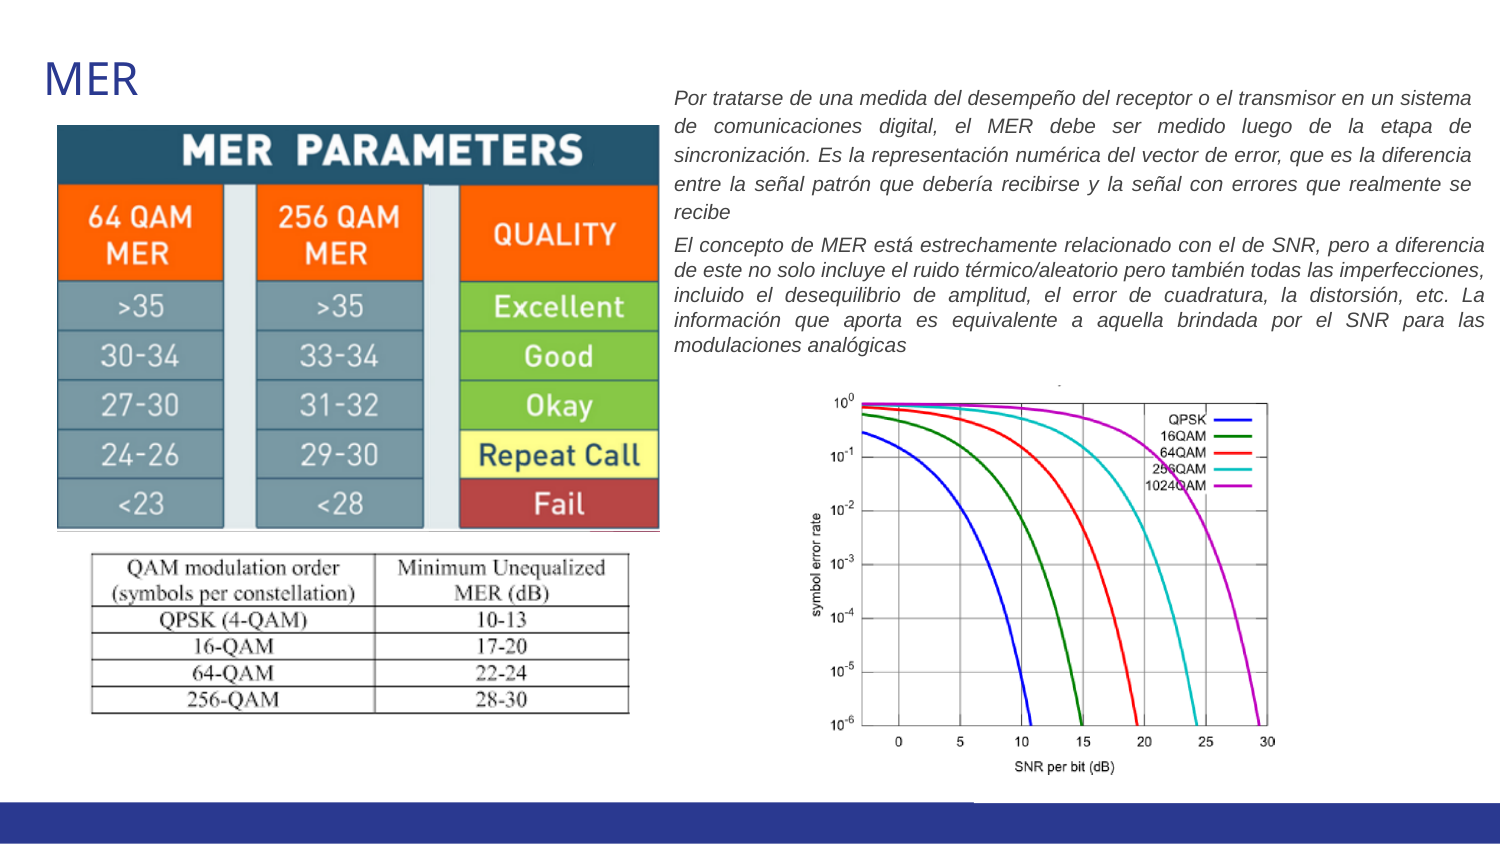

# MER
Por tratarse de una medida del desempeño del receptor o el transmisor en un sistema de comunicaciones digital, el MER debe ser medido luego de la etapa de sincronización. Es la representación numérica del vector de error, que es la diferencia entre la señal patrón que debería recibirse y la señal con errores que realmente se recibe
El concepto de MER está estrechamente relacionado con el de SNR, pero a diferencia de este no solo incluye el ruido térmico/aleatorio pero también todas las imperfecciones, incluido el desequilibrio de amplitud, el error de cuadratura, la distorsión, etc. La información que aporta es equivalente a aquella brindada por el SNR para las modulaciones analógicas